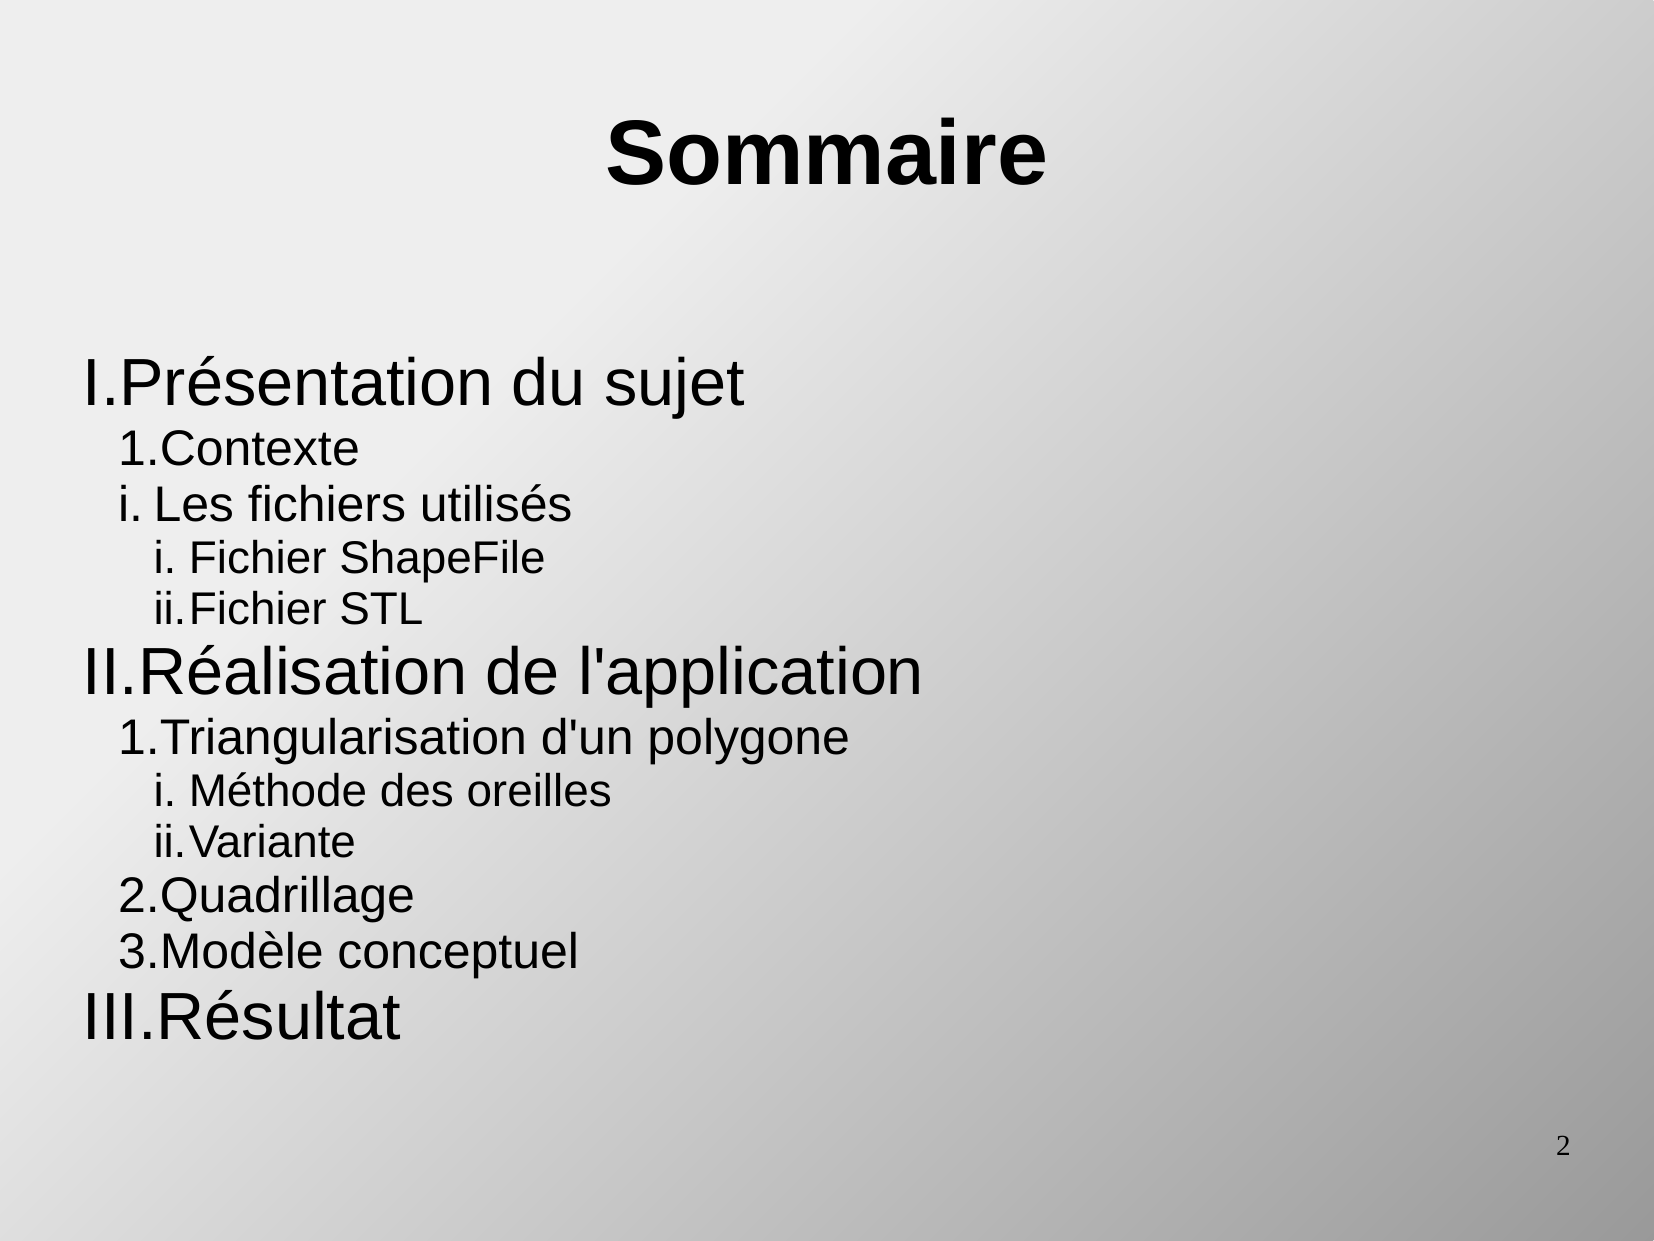

# Sommaire
Présentation du sujet
Contexte
Les fichiers utilisés
Fichier ShapeFile
Fichier STL
Réalisation de l'application
Triangularisation d'un polygone
Méthode des oreilles
Variante
Quadrillage
Modèle conceptuel
Résultat
2